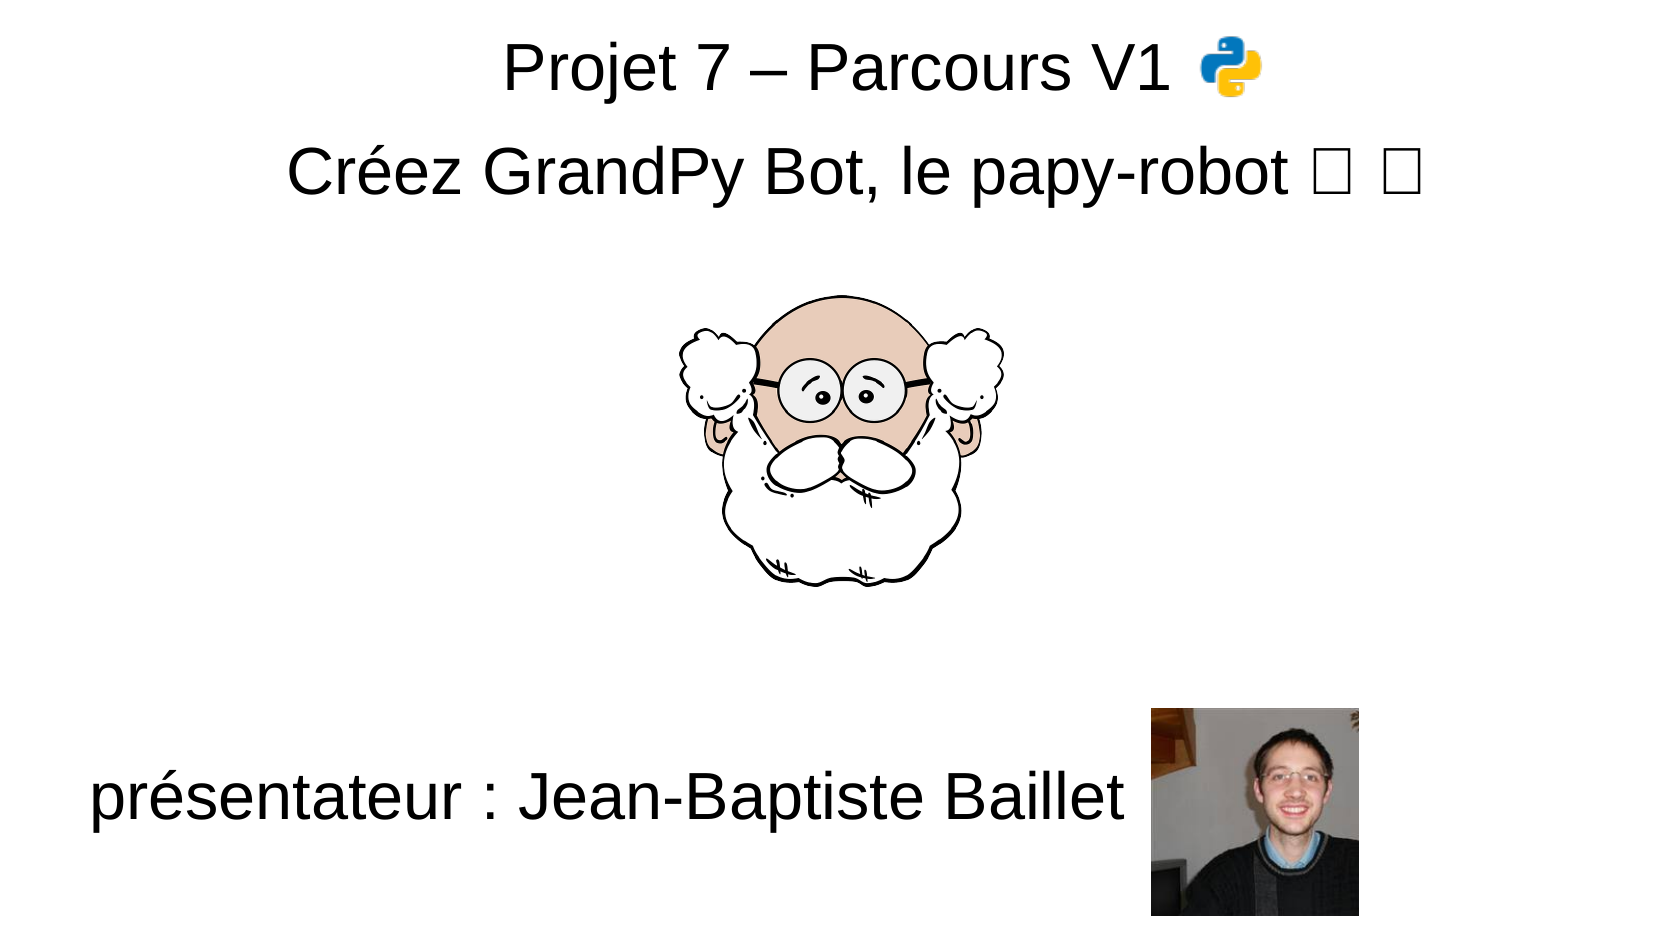

# Projet 7 – Parcours V1
Créez GrandPy Bot, le papy-robot 🤖 👴
présentateur : Jean-Baptiste Baillet